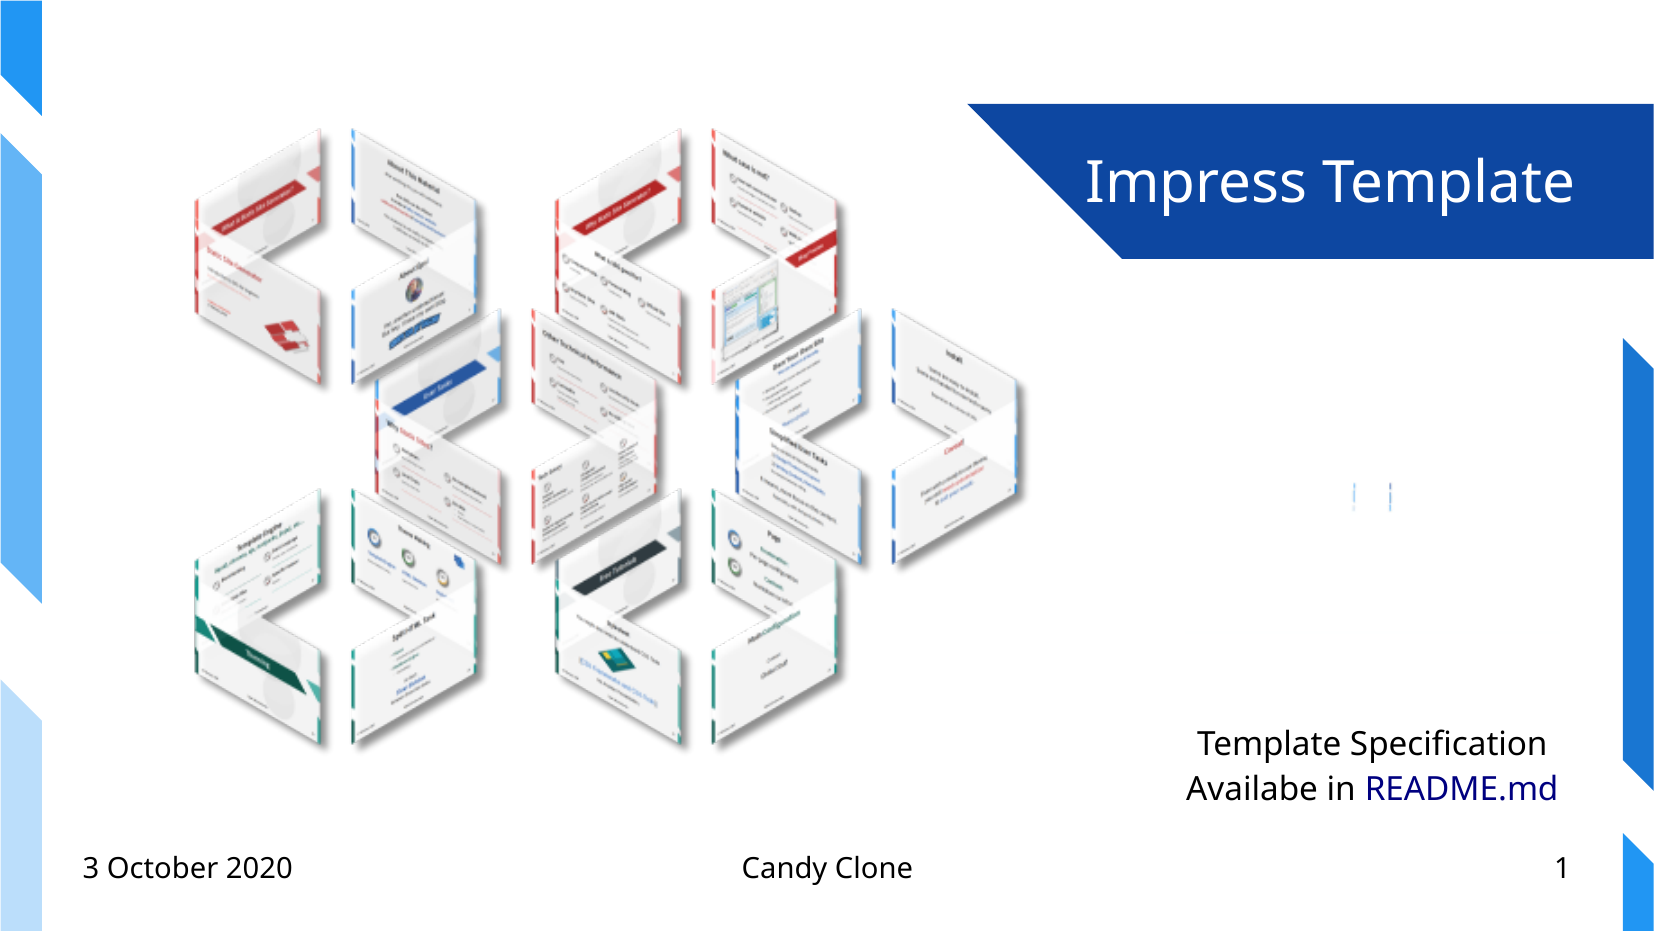

# Impress Template
Template Specification Availabe in README.md
3 October 2020
Candy Clone
1